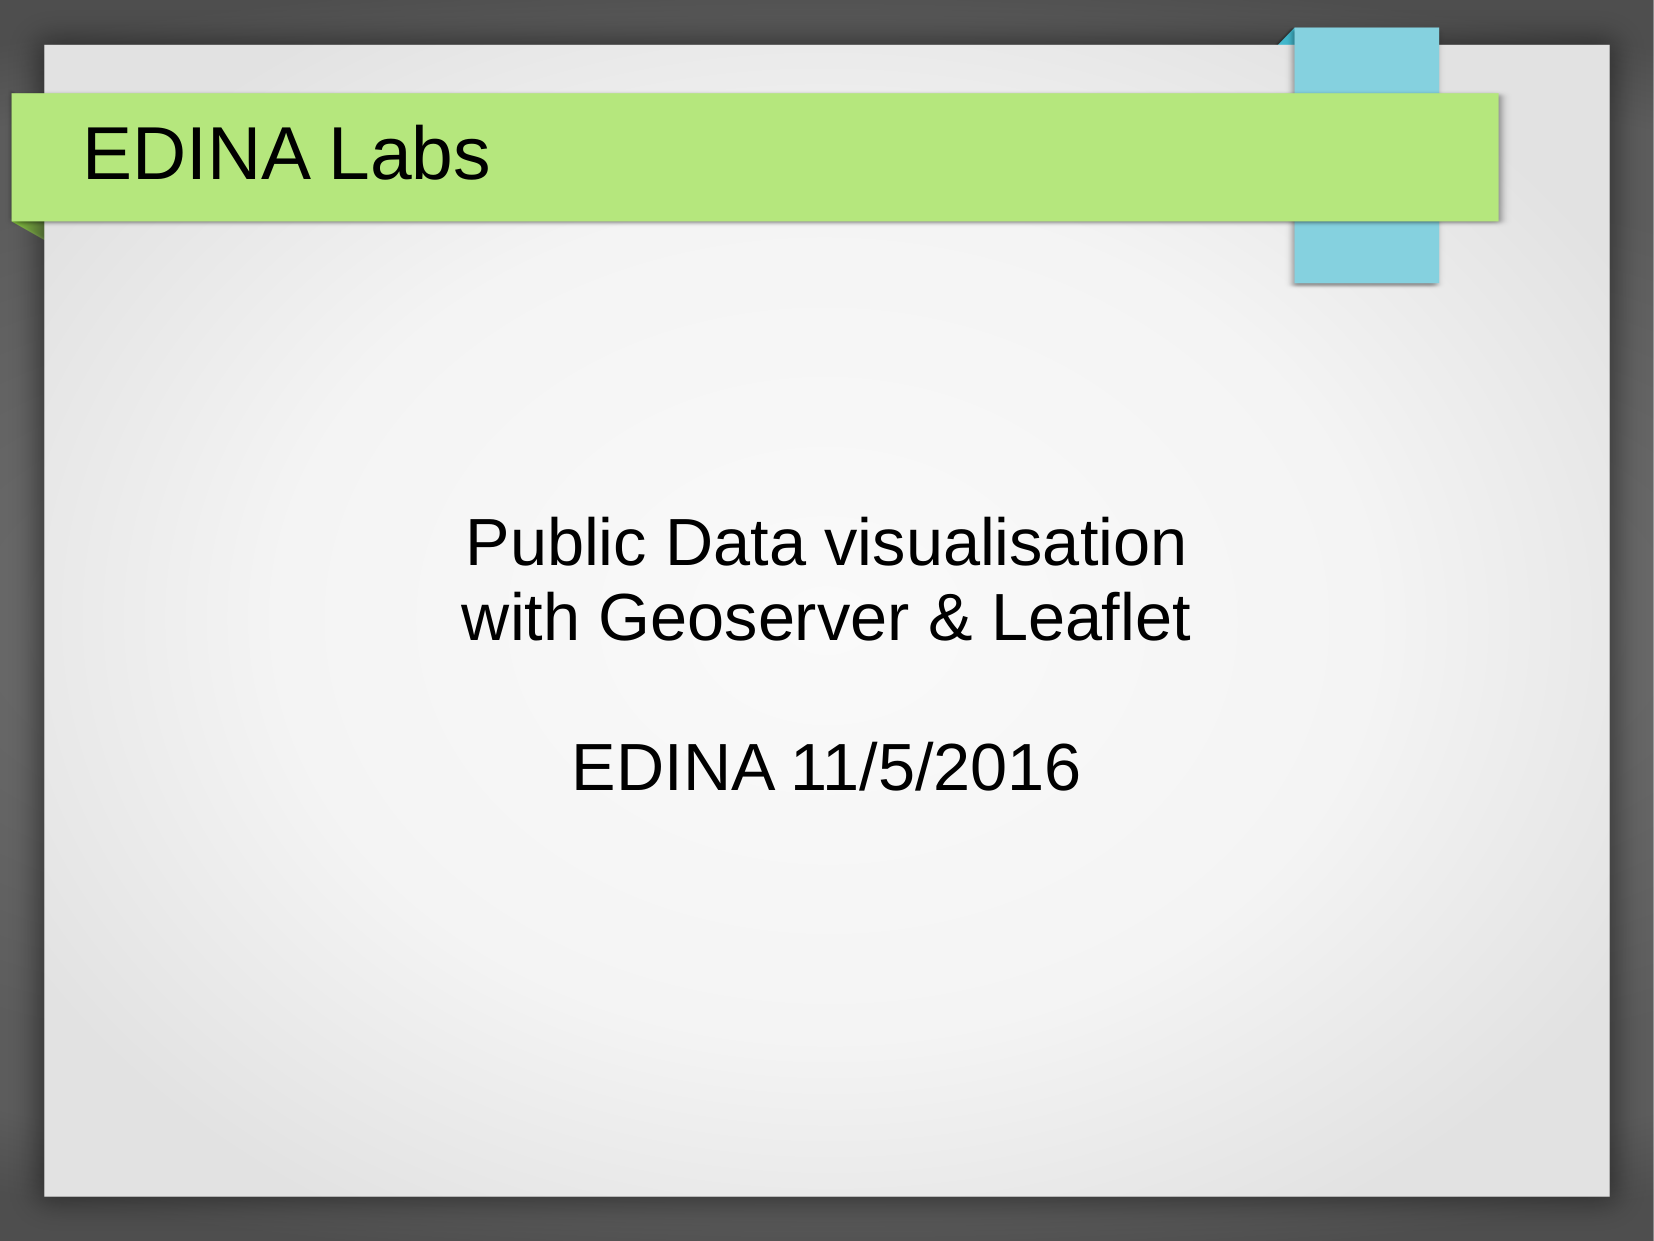

# EDINA Labs
Public Data visualisation
with Geoserver & Leaflet
EDINA 11/5/2016